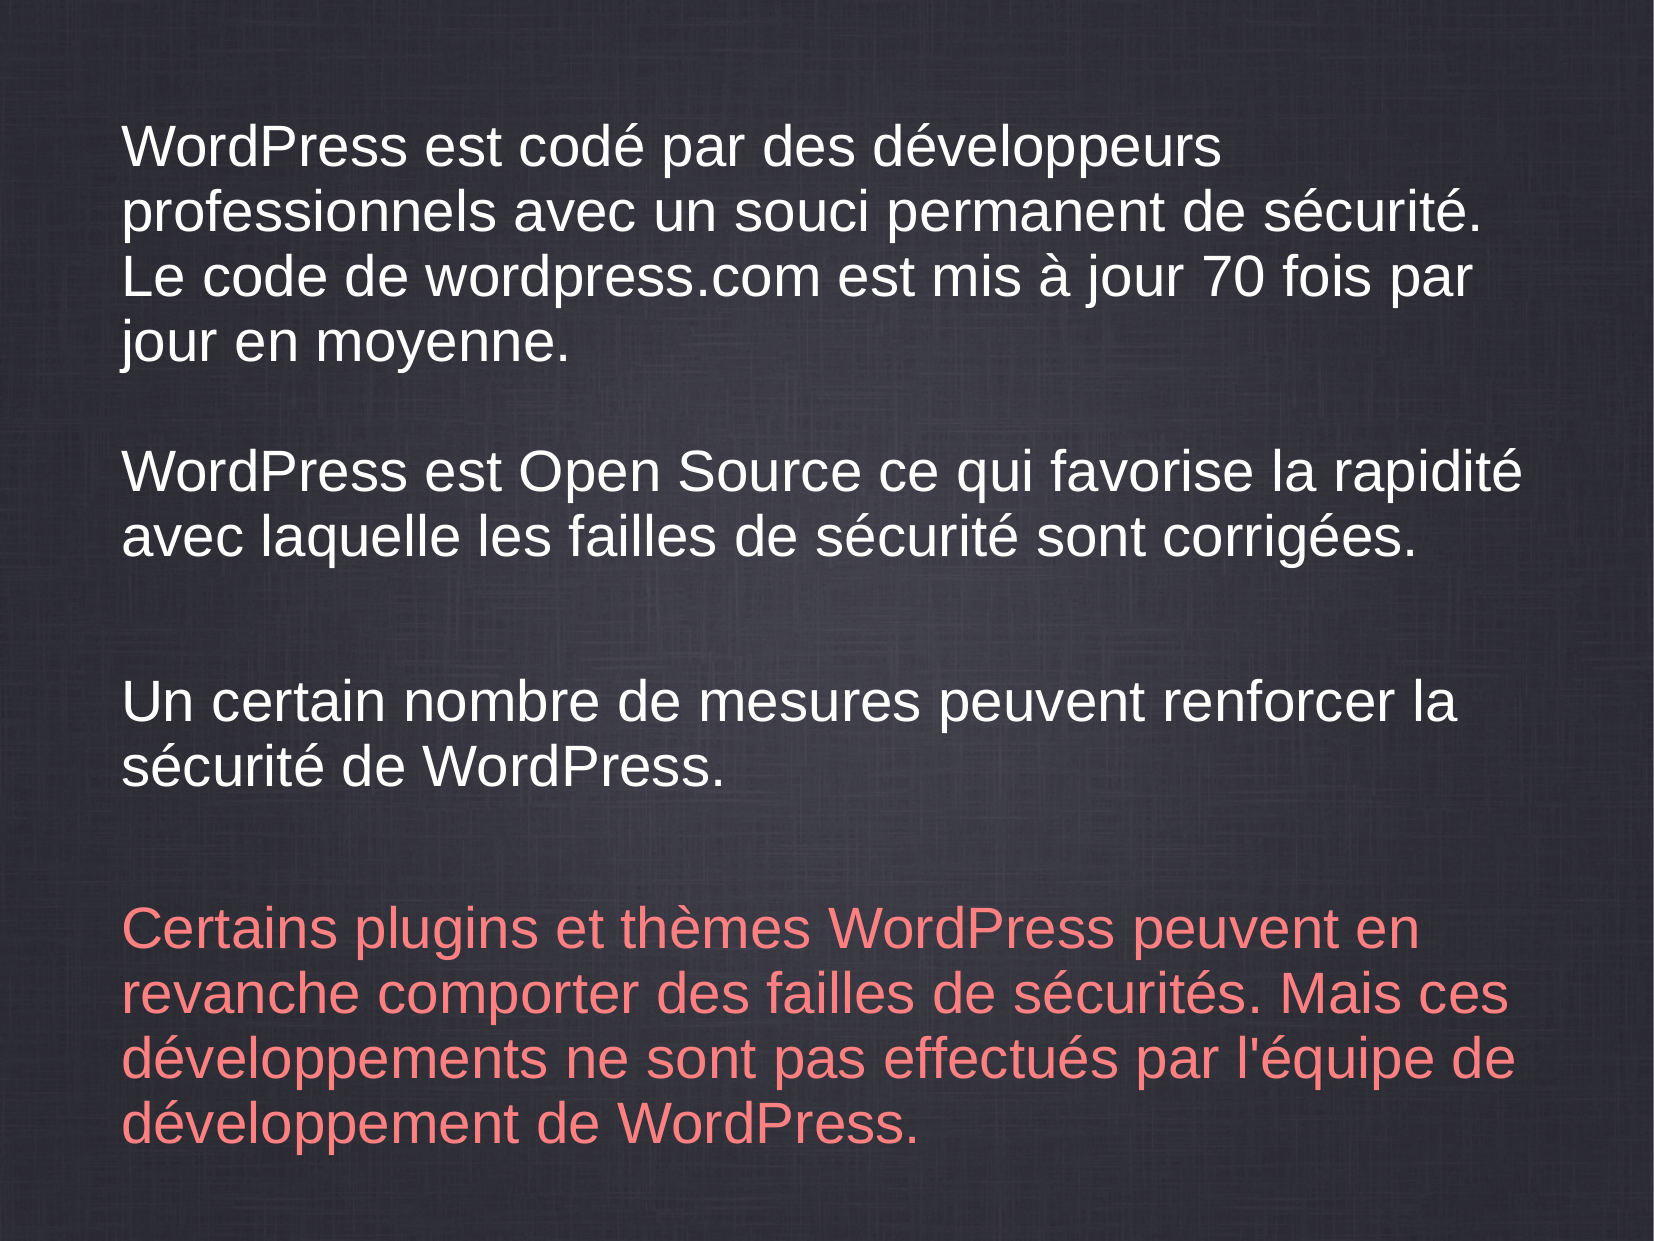

WordPress est codé par des développeurs professionnels avec un souci permanent de sécurité.
Le code de wordpress.com est mis à jour 70 fois par jour en moyenne.
WordPress est Open Source ce qui favorise la rapidité avec laquelle les failles de sécurité sont corrigées.
Un certain nombre de mesures peuvent renforcer la sécurité de WordPress.
Certains plugins et thèmes WordPress peuvent en revanche comporter des failles de sécurités. Mais ces développements ne sont pas effectués par l'équipe de développement de WordPress.